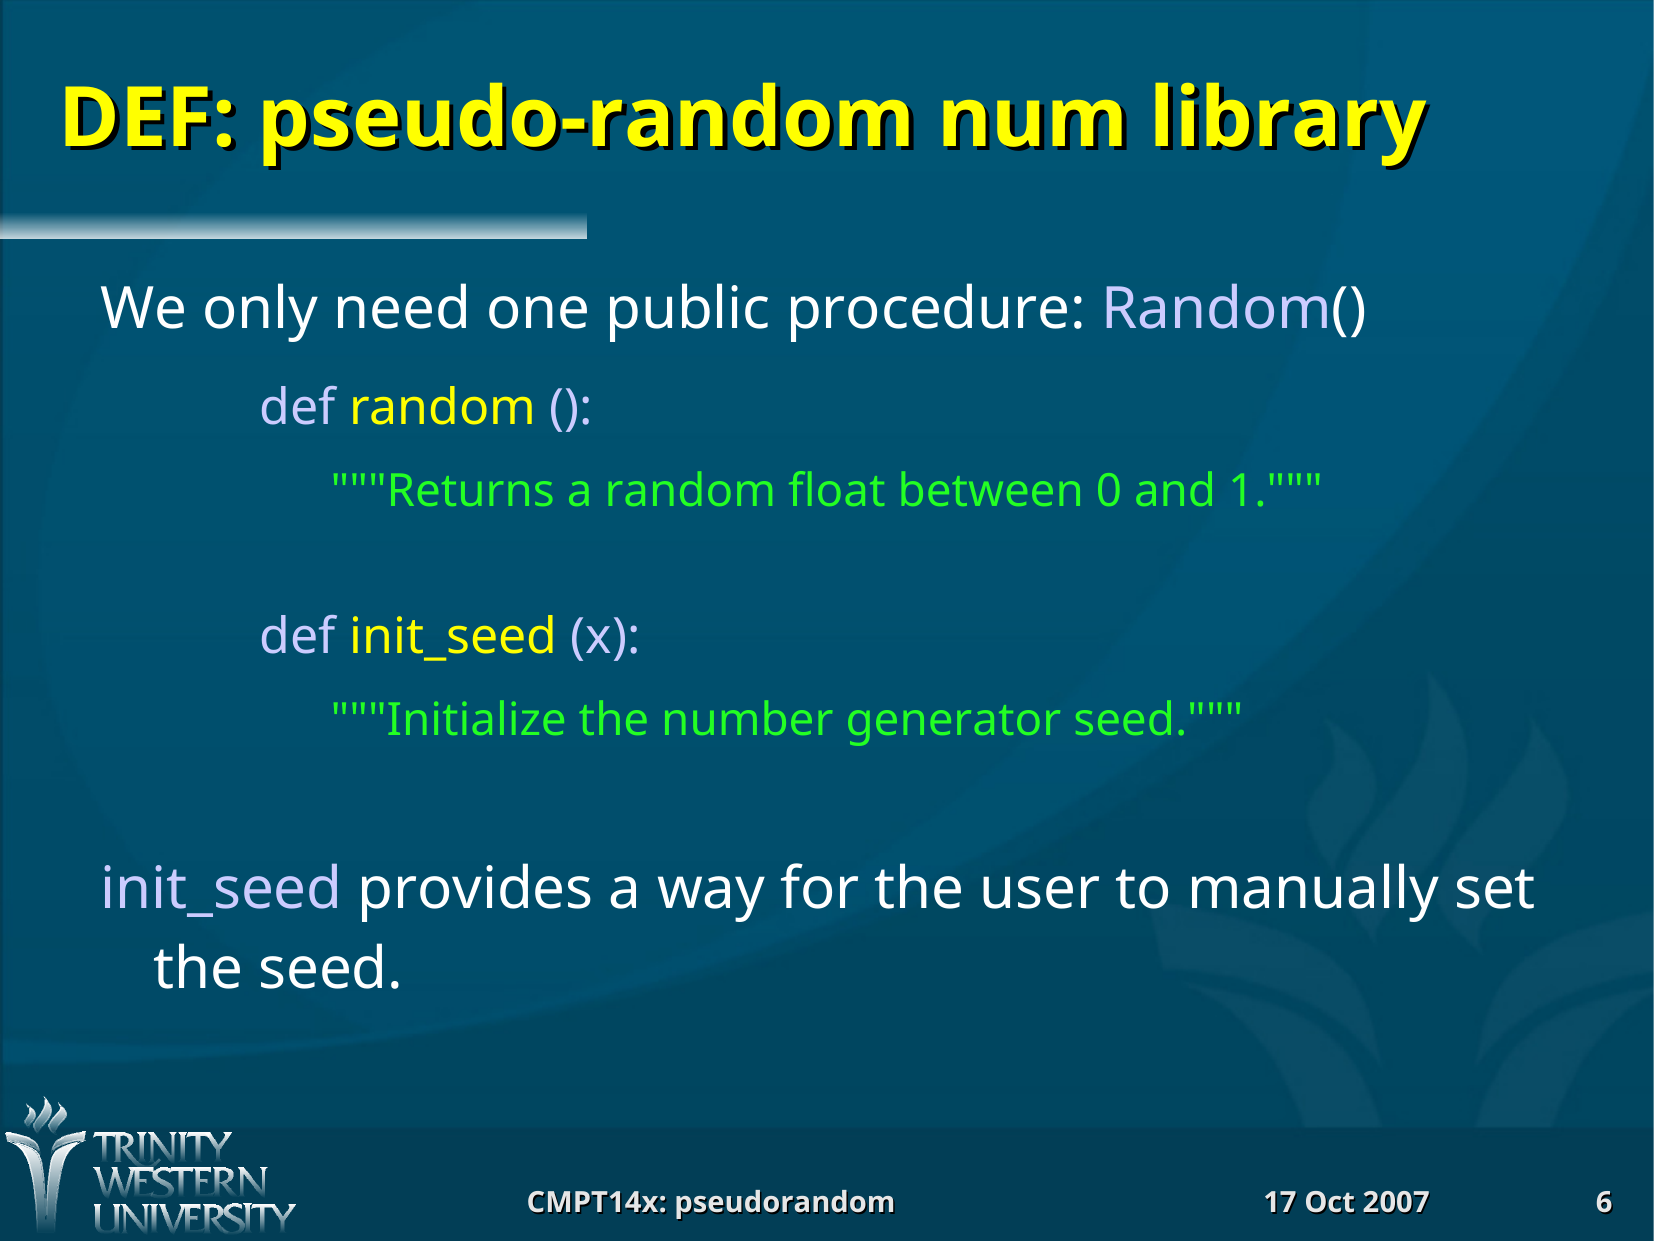

# DEF: pseudo-random num library
We only need one public procedure: Random()
def random ():
"""Returns a random float between 0 and 1."""
def init_seed (x):
"""Initialize the number generator seed."""
init_seed provides a way for the user to manually set the seed.
CMPT14x: pseudorandom
17 Oct 2007
6